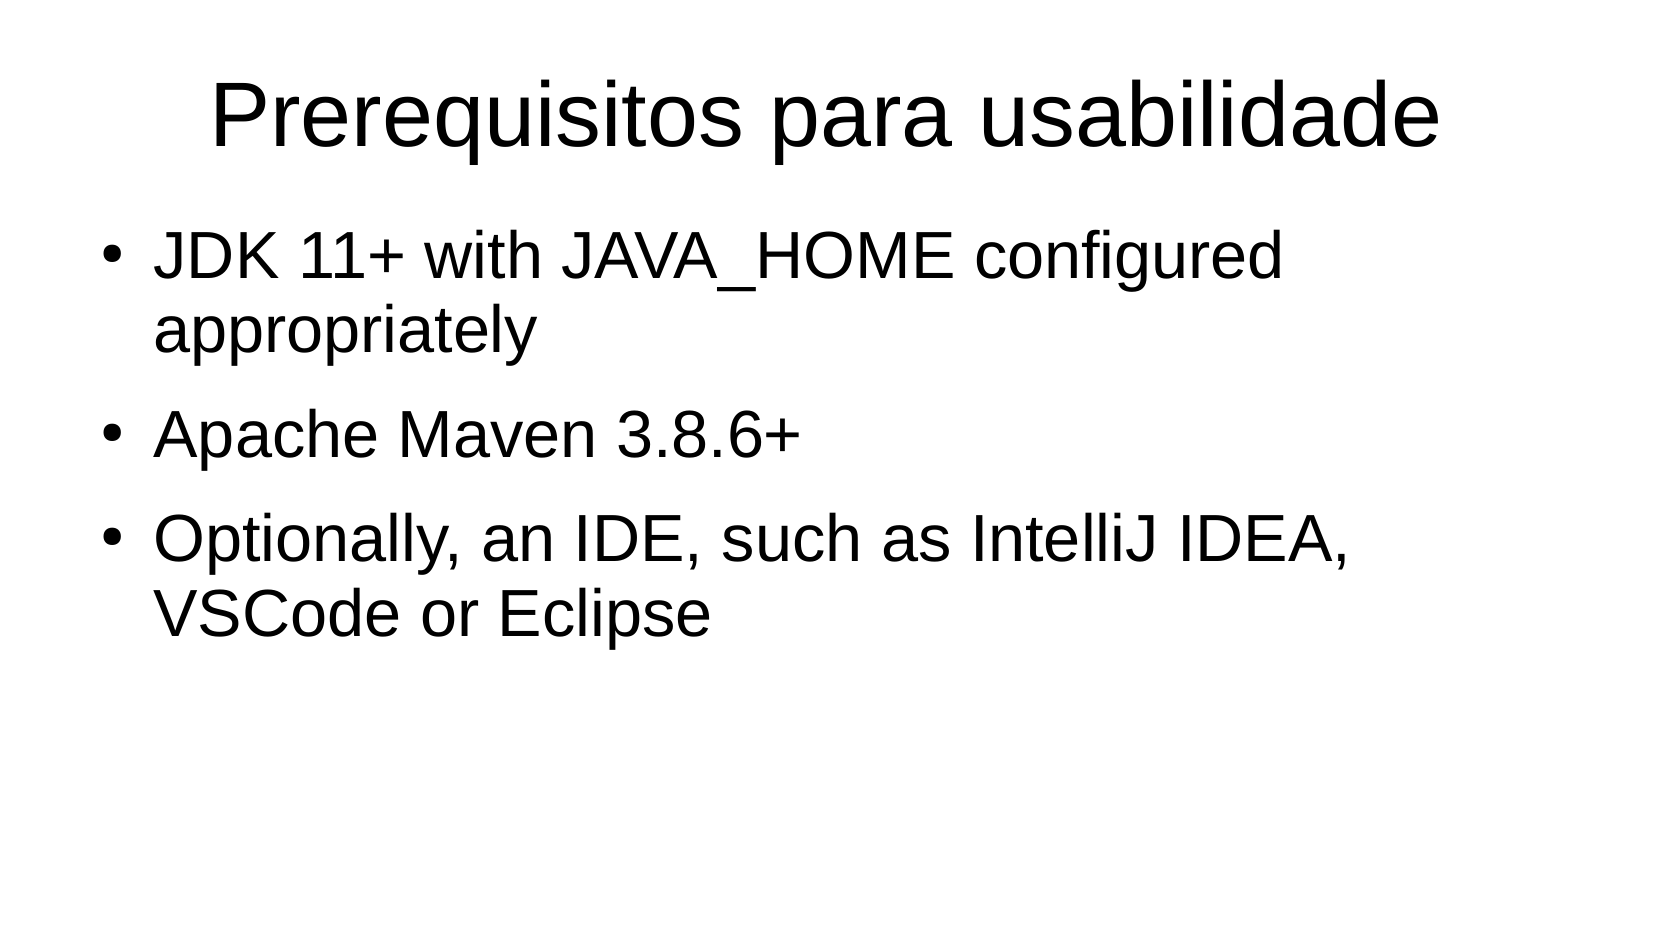

# Prerequisitos para usabilidade
JDK 11+ with JAVA_HOME configured appropriately
Apache Maven 3.8.6+
Optionally, an IDE, such as IntelliJ IDEA, VSCode or Eclipse